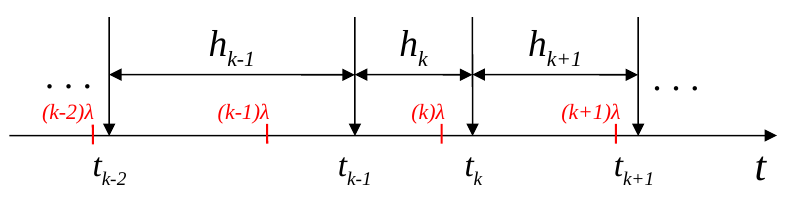

hk-1
hk
hk+1
. . .
. . .
(k-2)λ
(k-1)λ
(k)λ
(k+1)λ
t
tk-2
tk-1
tk
tk+1